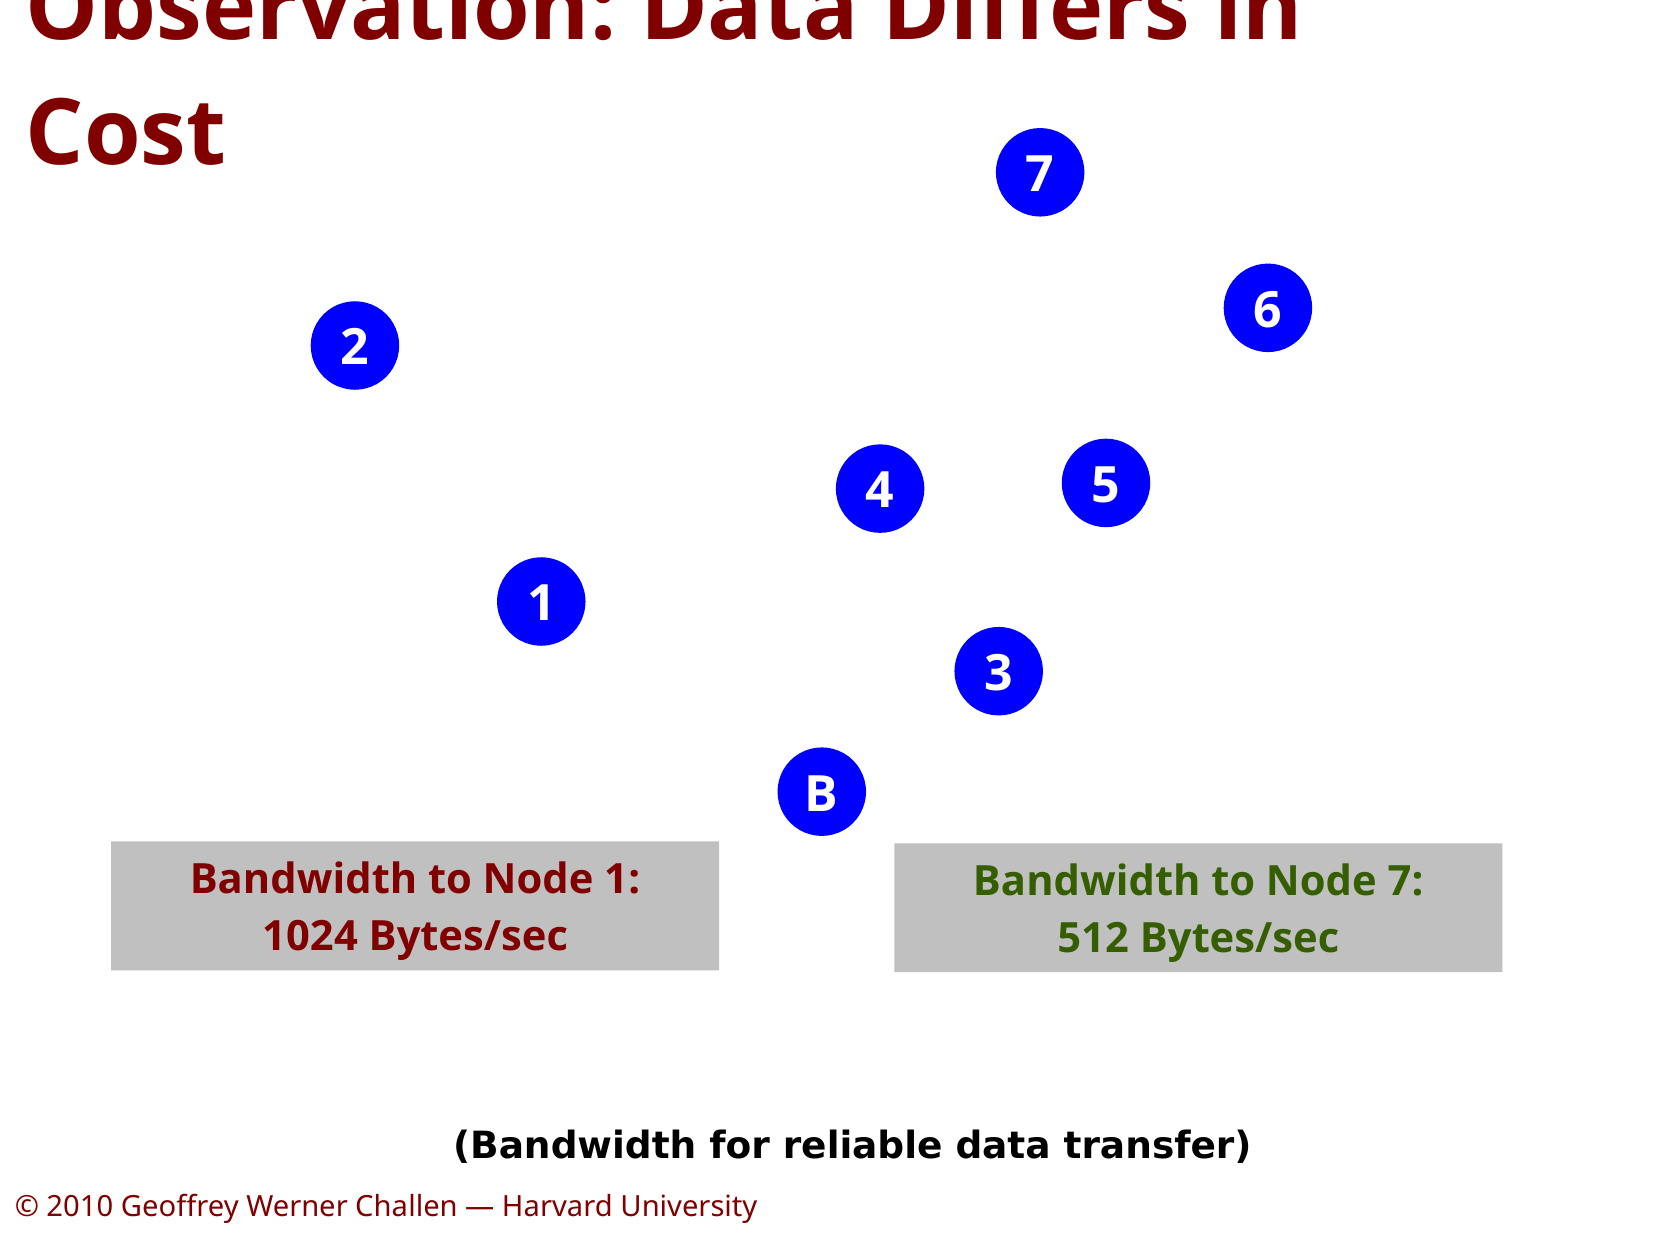

# Observation: Data Differs in Cost
7
6
2
5
4
1
3
B
Bandwidth to Node 1:
1024 Bytes/sec
Bandwidth to Node 7:
512 Bytes/sec
(Bandwidth for reliable data transfer)